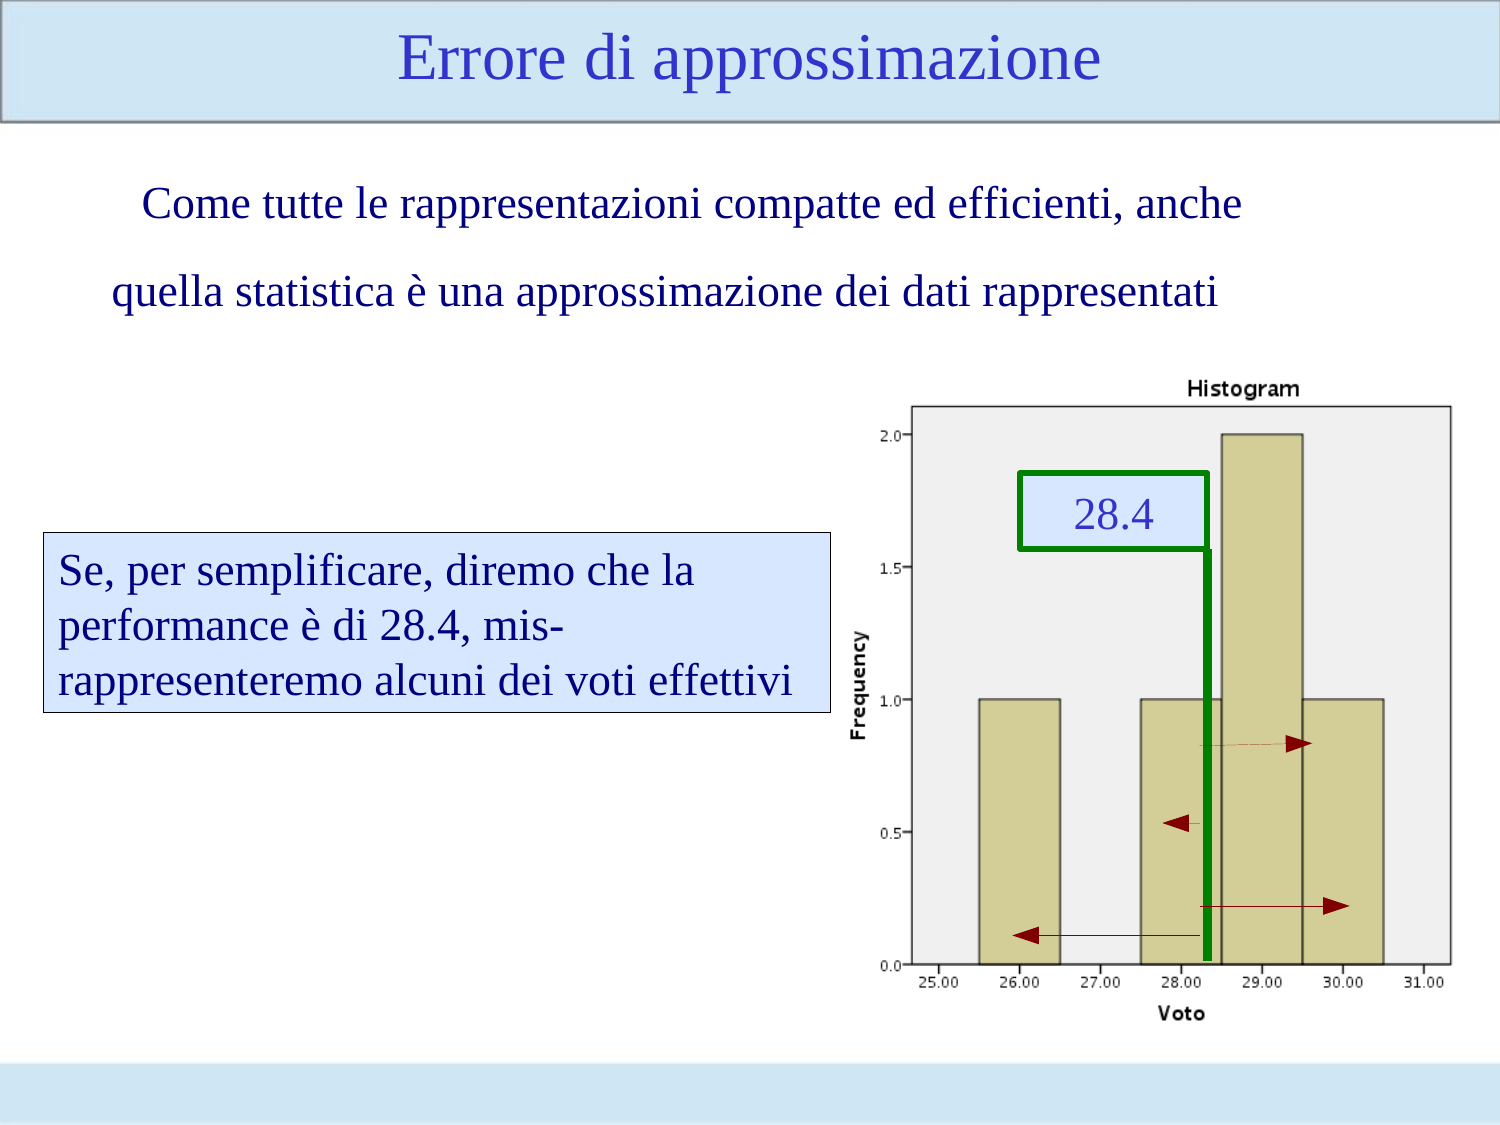

# Errore di approssimazione
Come tutte le rappresentazioni compatte ed efficienti, anche quella statistica è una approssimazione dei dati rappresentati
28.4
Se, per semplificare, diremo che la performance è di 28.4, mis-rappresenteremo alcuni dei voti effettivi
14